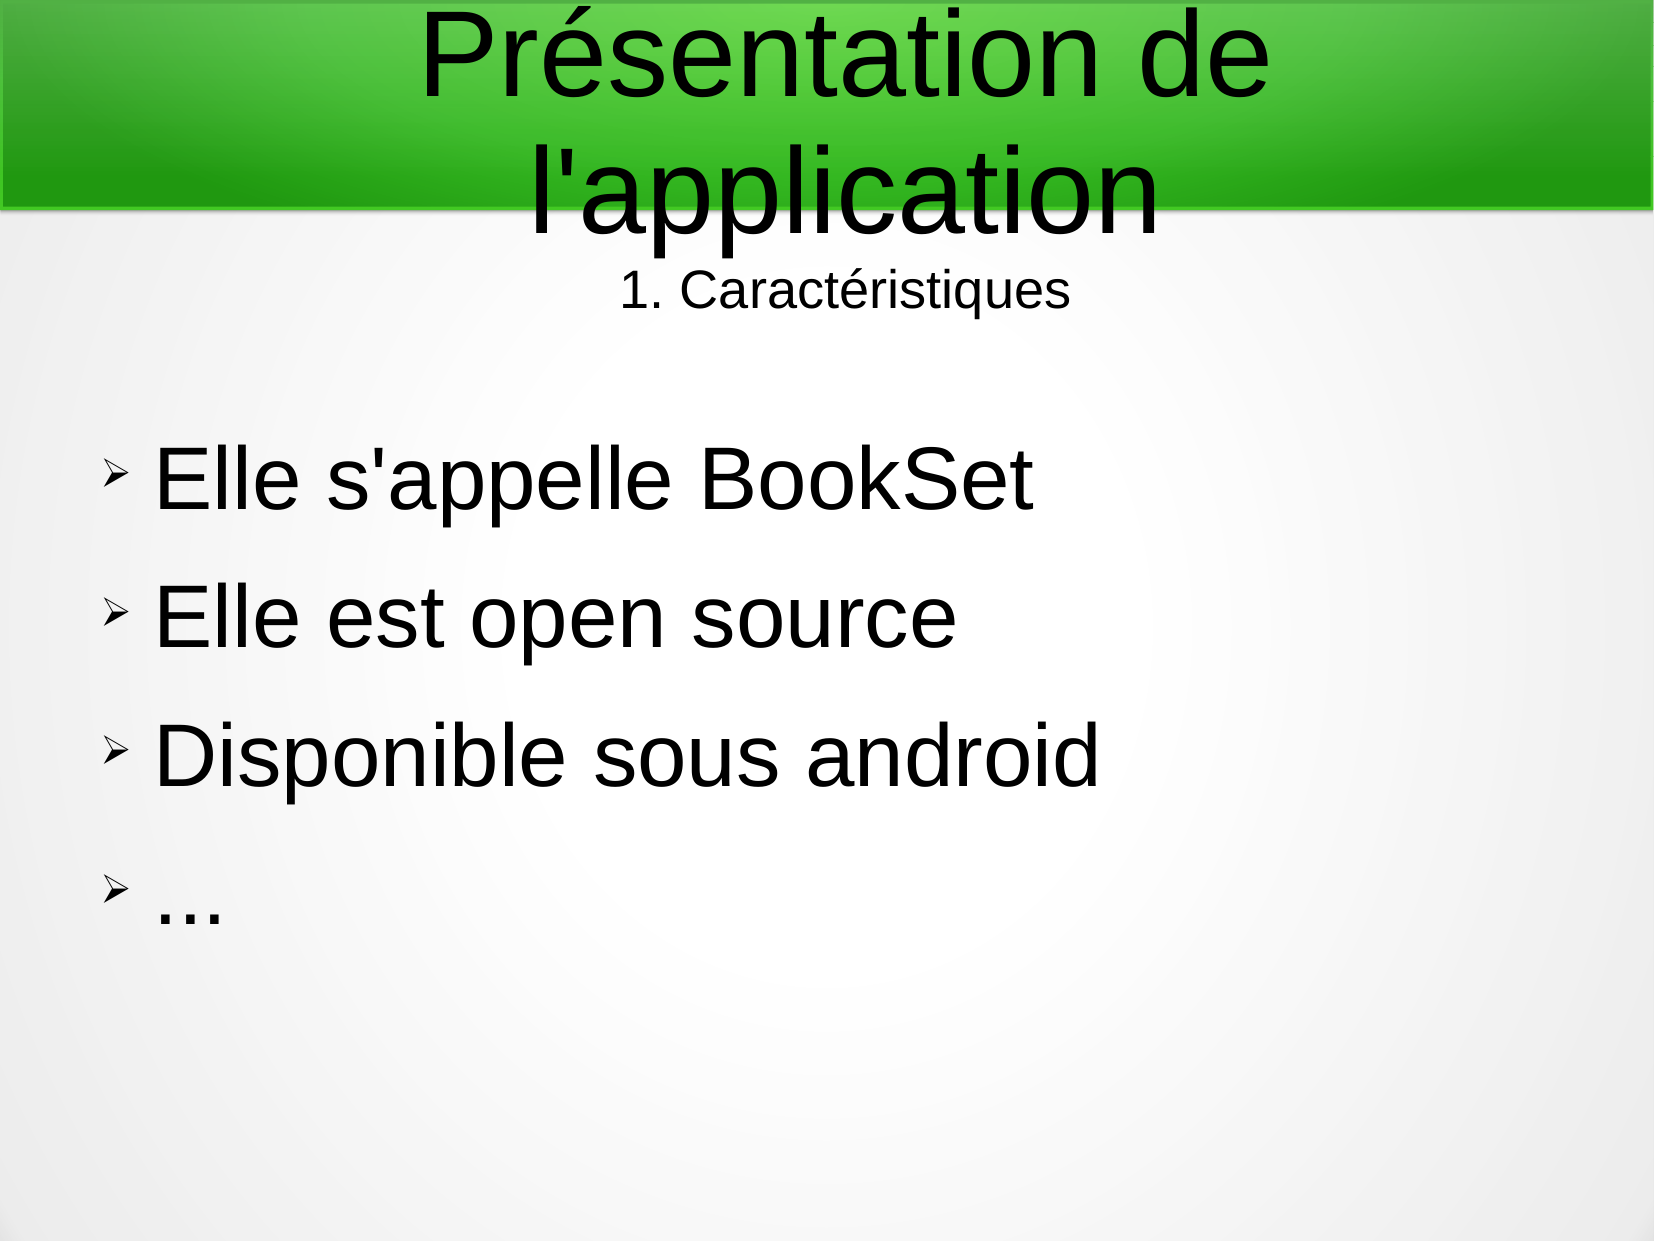

# Présentation de l'application 1. Caractéristiques
Elle s'appelle BookSet
Elle est open source
Disponible sous android
...